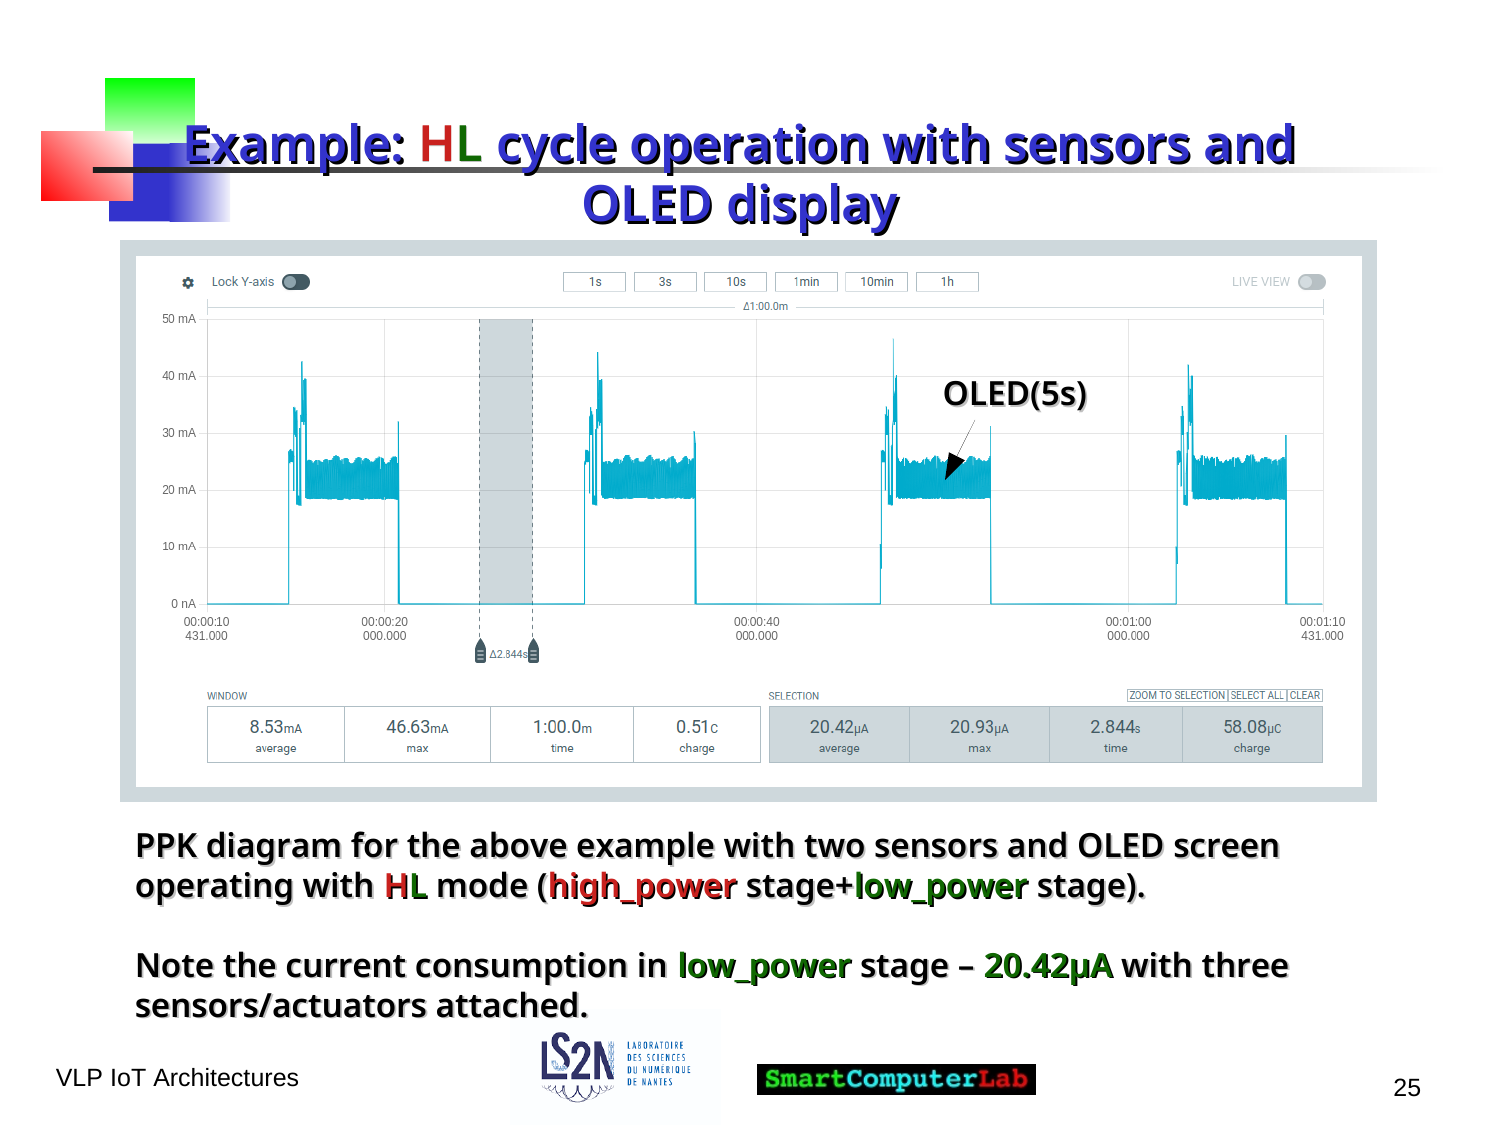

# Example: HL cycle operation with sensors and OLED display
OLED(5s)
PPK diagram for the above example with two sensors and OLED screen operating with HL mode (high_power stage+low_power stage).
Note the current consumption in low_power stage – 20.42µA with three sensors/actuators attached.
25